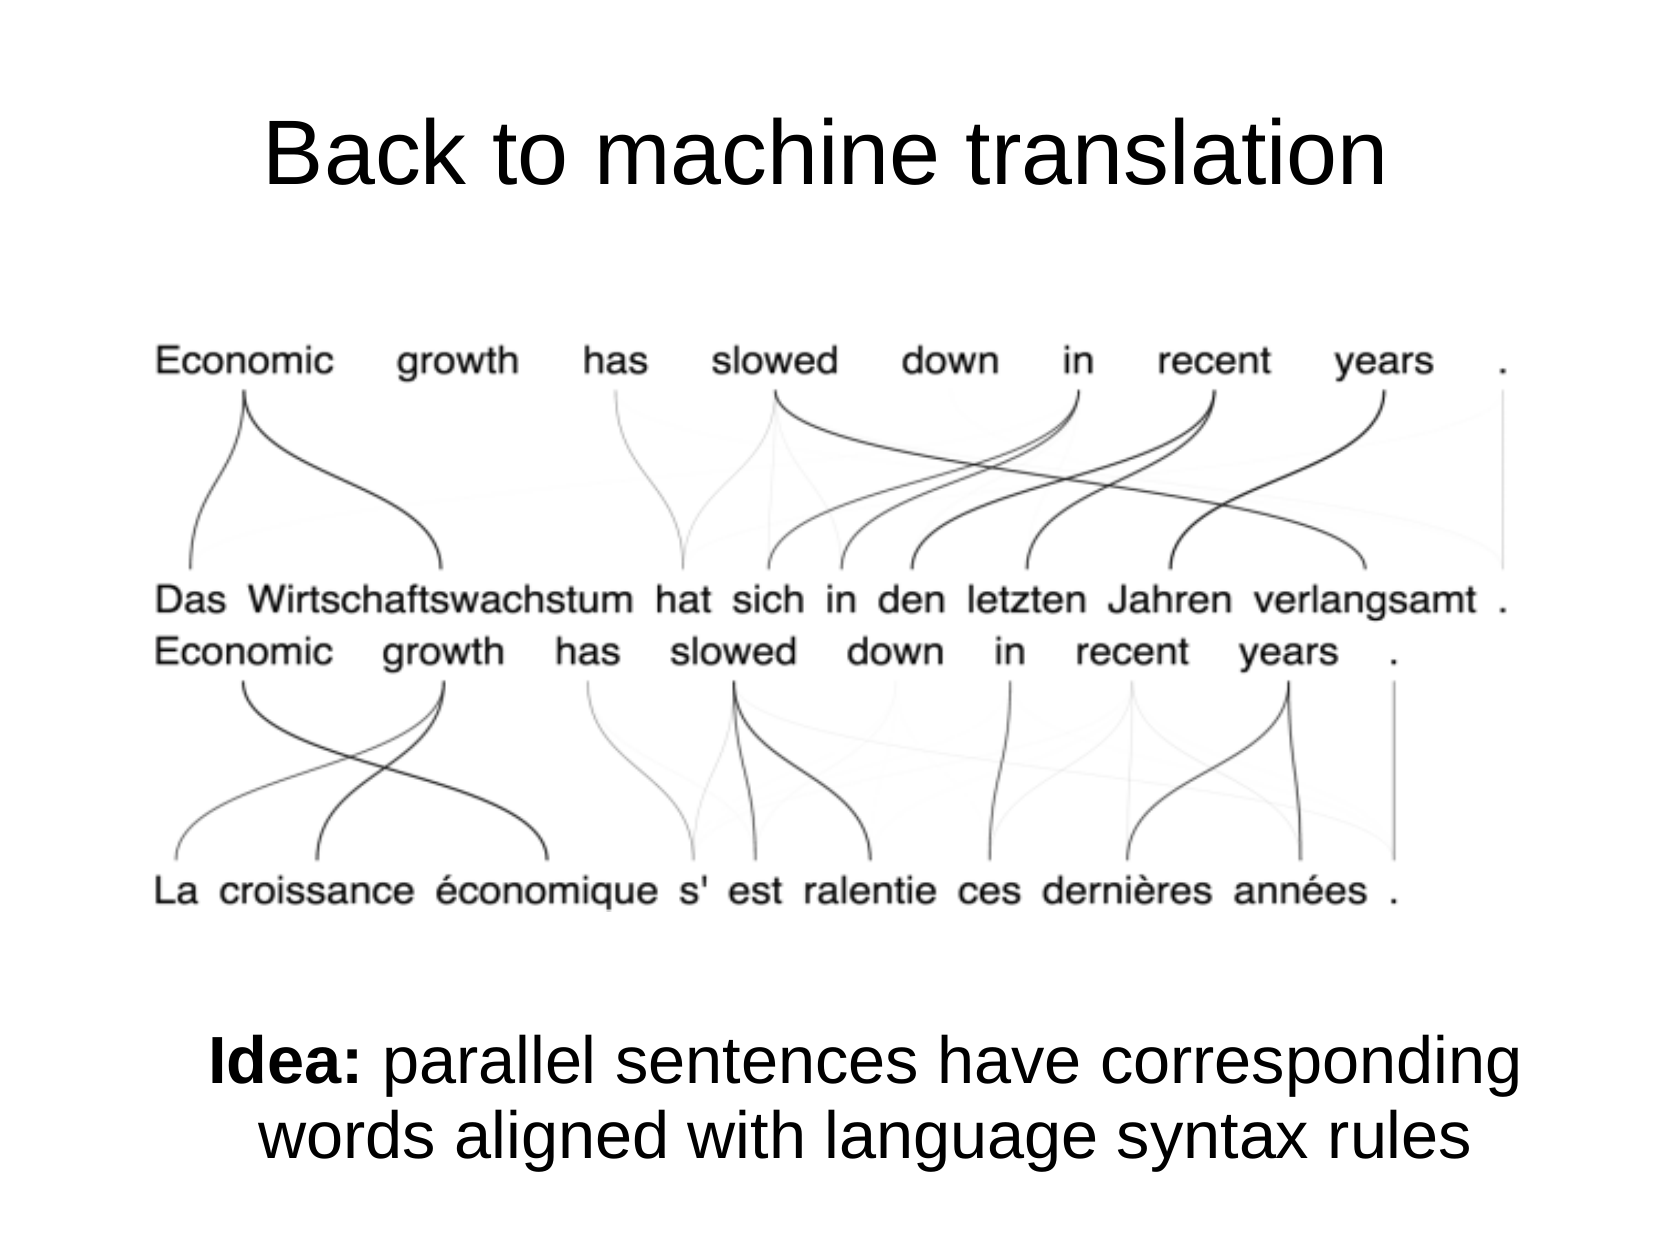

# Back to machine translation
Idea: parallel sentences have corresponding words aligned with language syntax rules